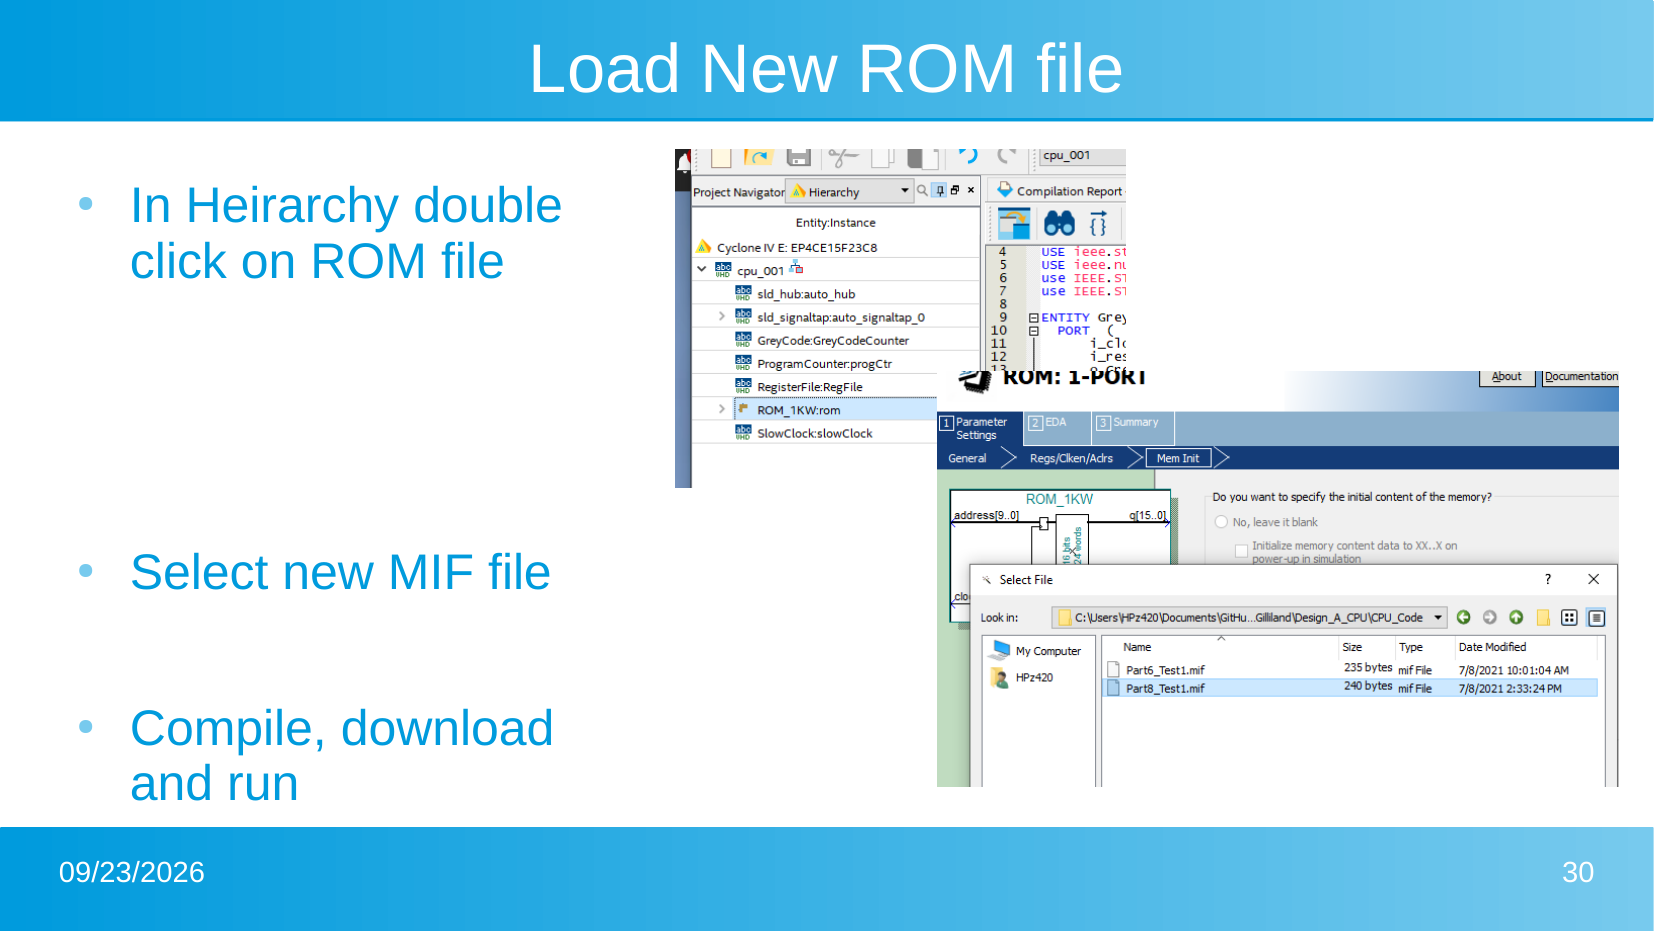

# Load New ROM file
In Heirarchy double click on ROM file
Select new MIF file
Compile, download and run
30